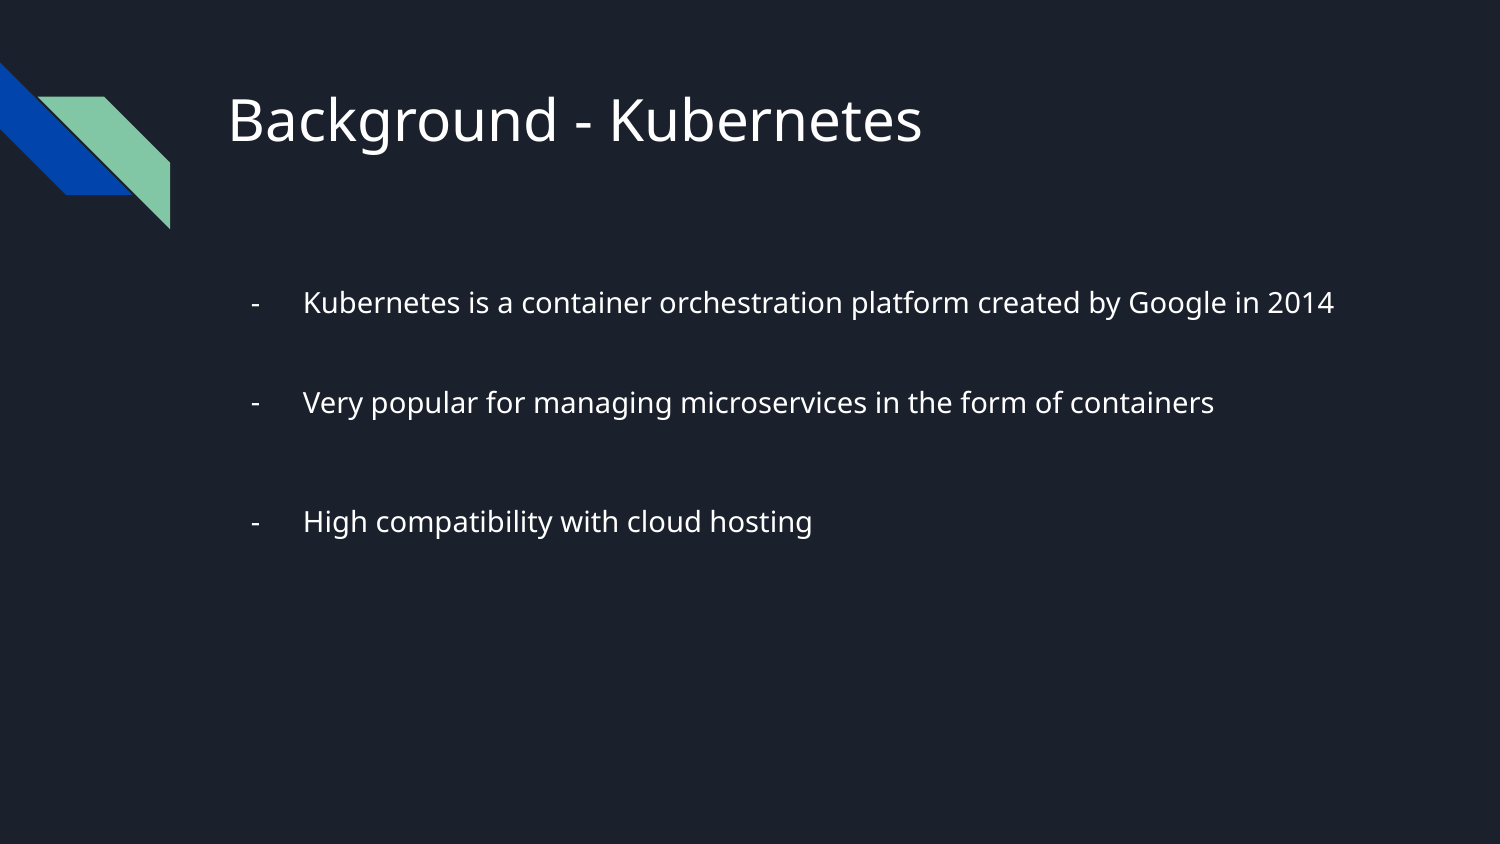

# Background - Kubernetes
Kubernetes is a container orchestration platform created by Google in 2014
Very popular for managing microservices in the form of containers
High compatibility with cloud hosting